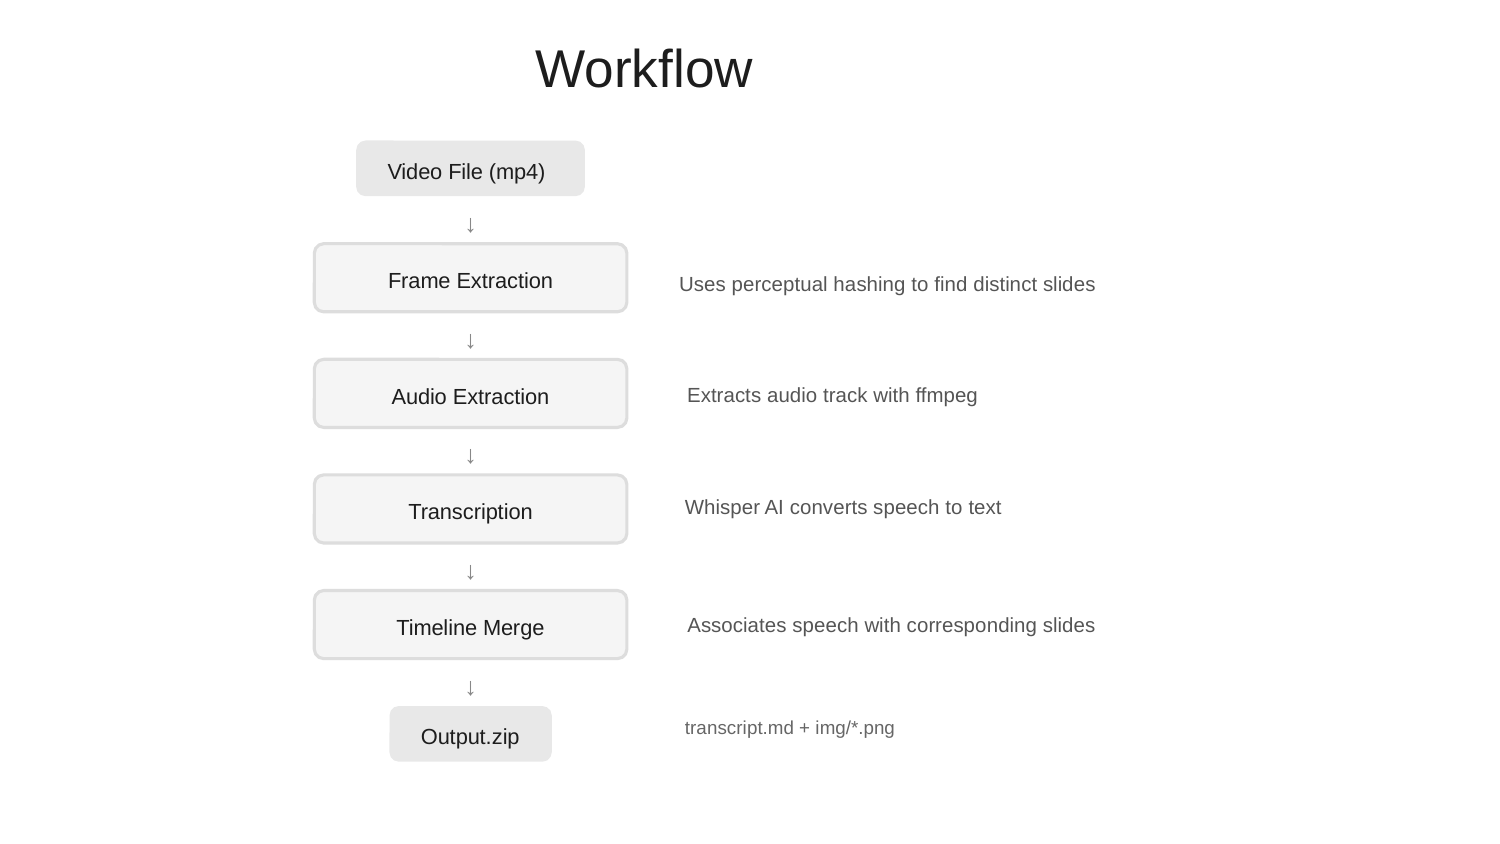

Workflow
Video File (mp4)
↓
Frame Extraction
Uses perceptual hashing to find distinct slides
↓
Extracts audio track with ffmpeg
Audio Extraction
↓
Whisper AI converts speech to text
Transcription
↓
Associates speech with corresponding slides
Timeline Merge
↓
transcript.md + img/*.png
Output.zip